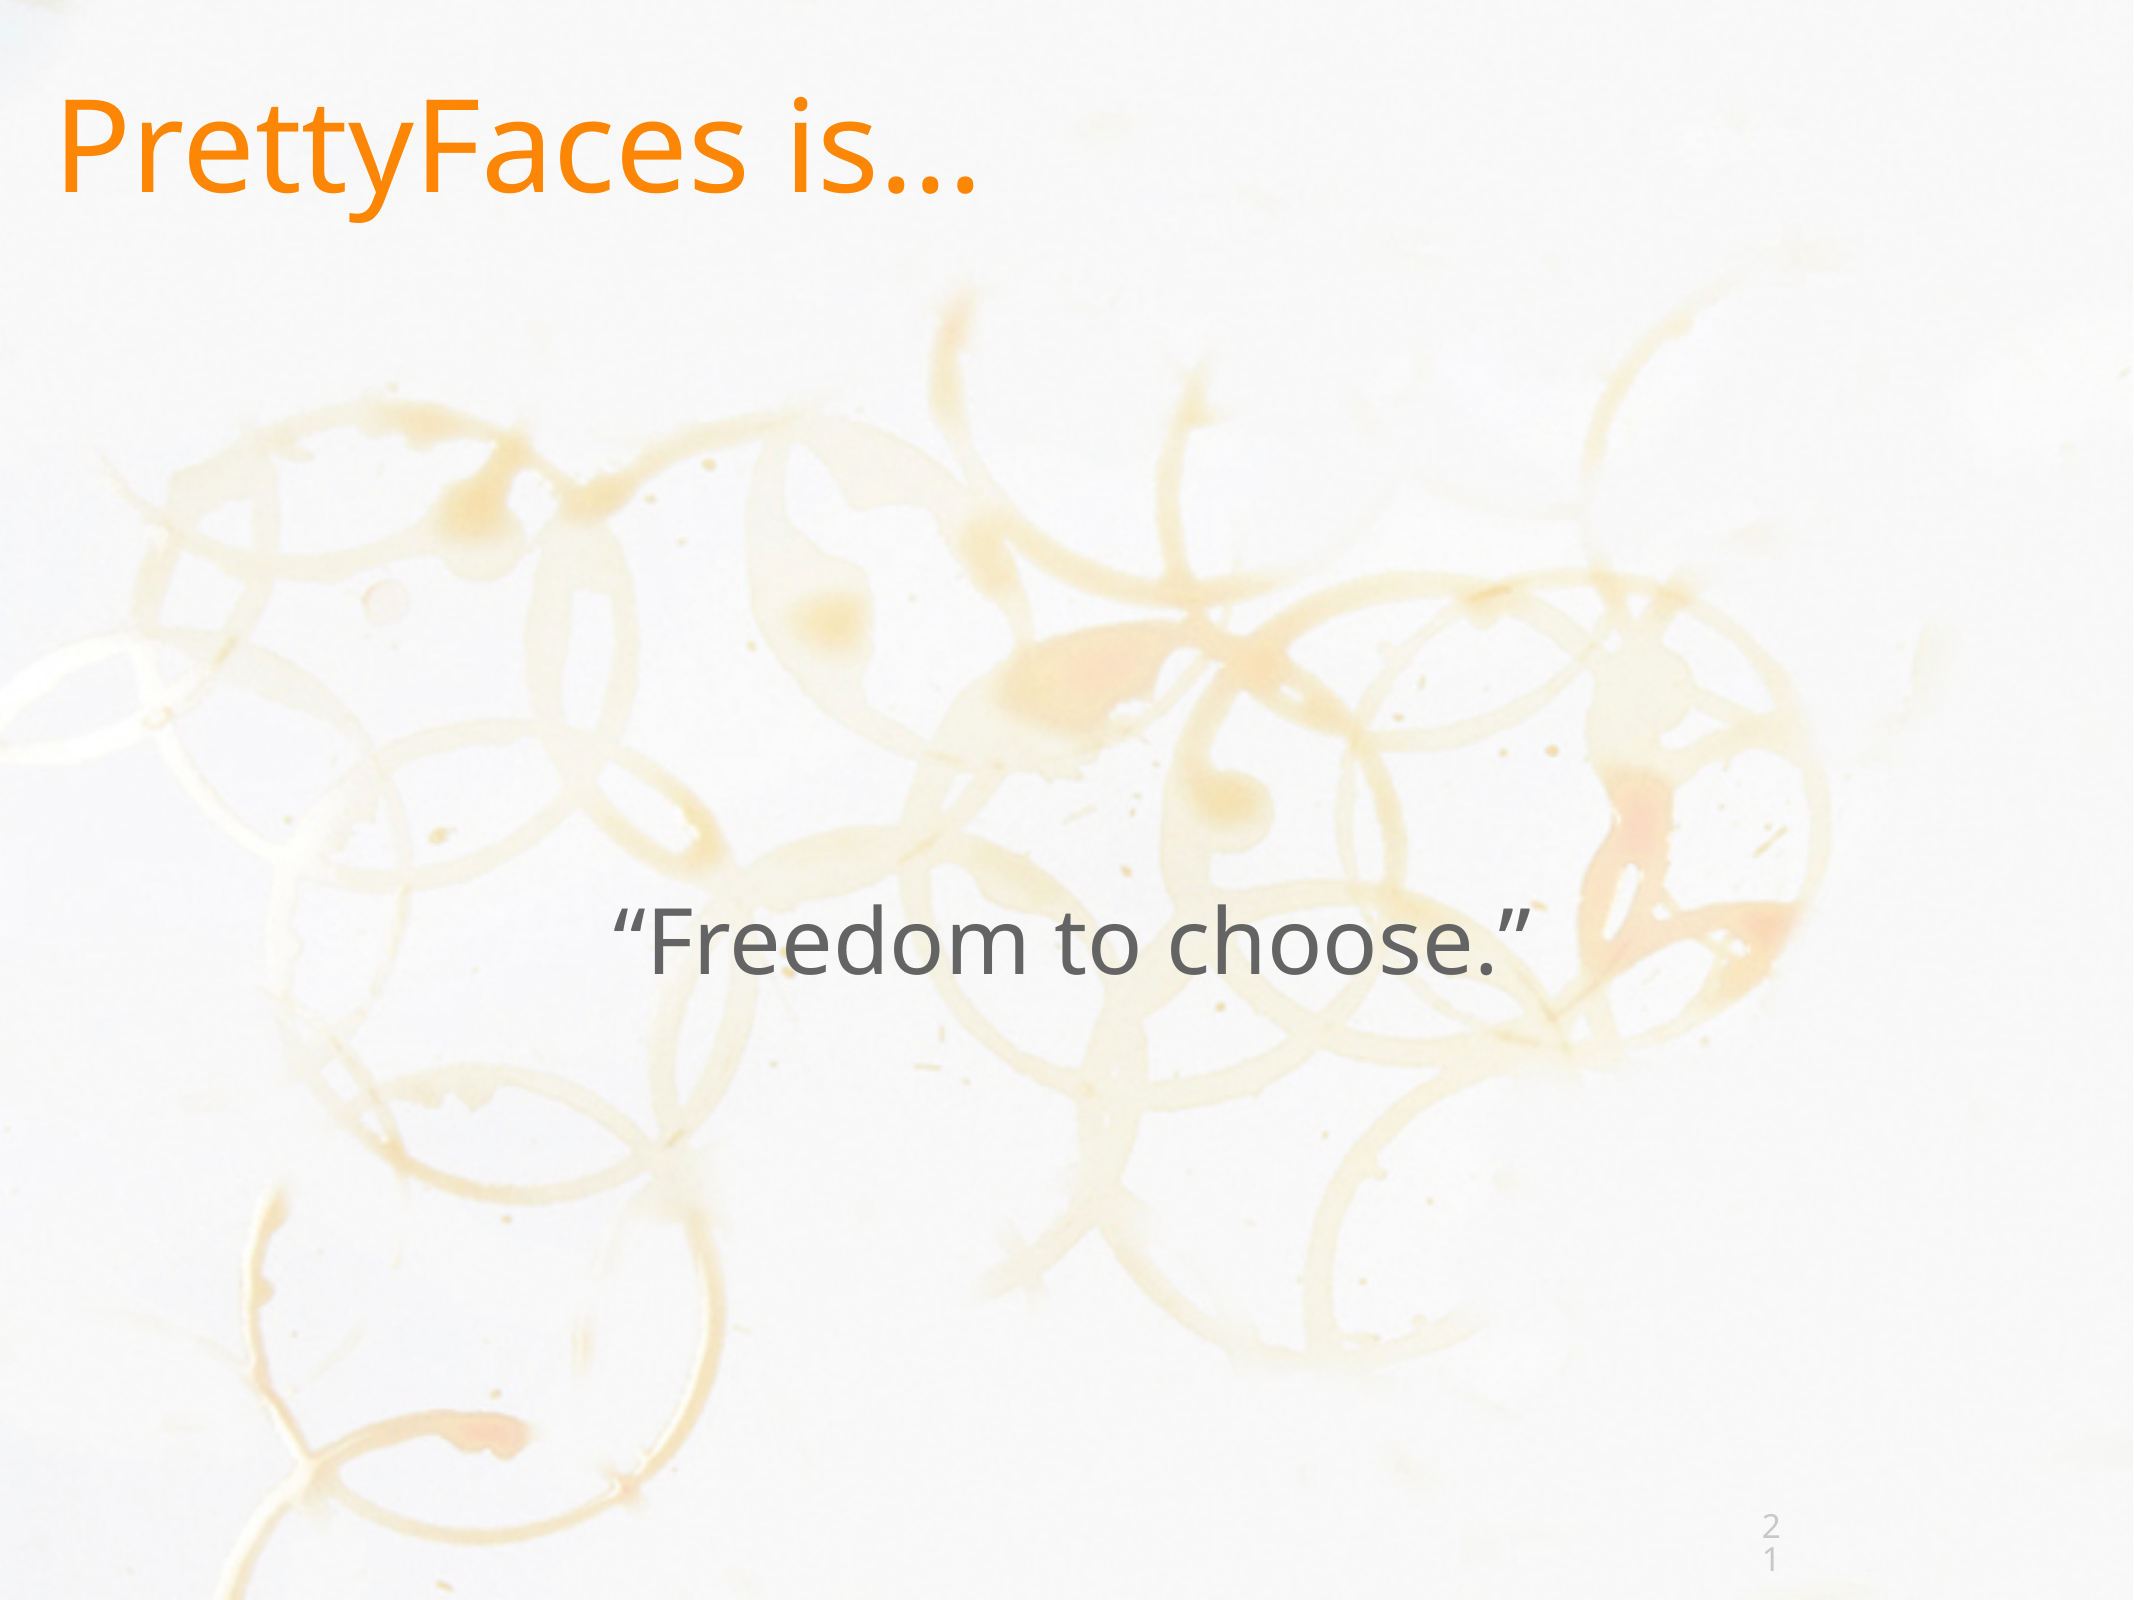

# PrettyFaces is...
“Freedom to choose.”
21